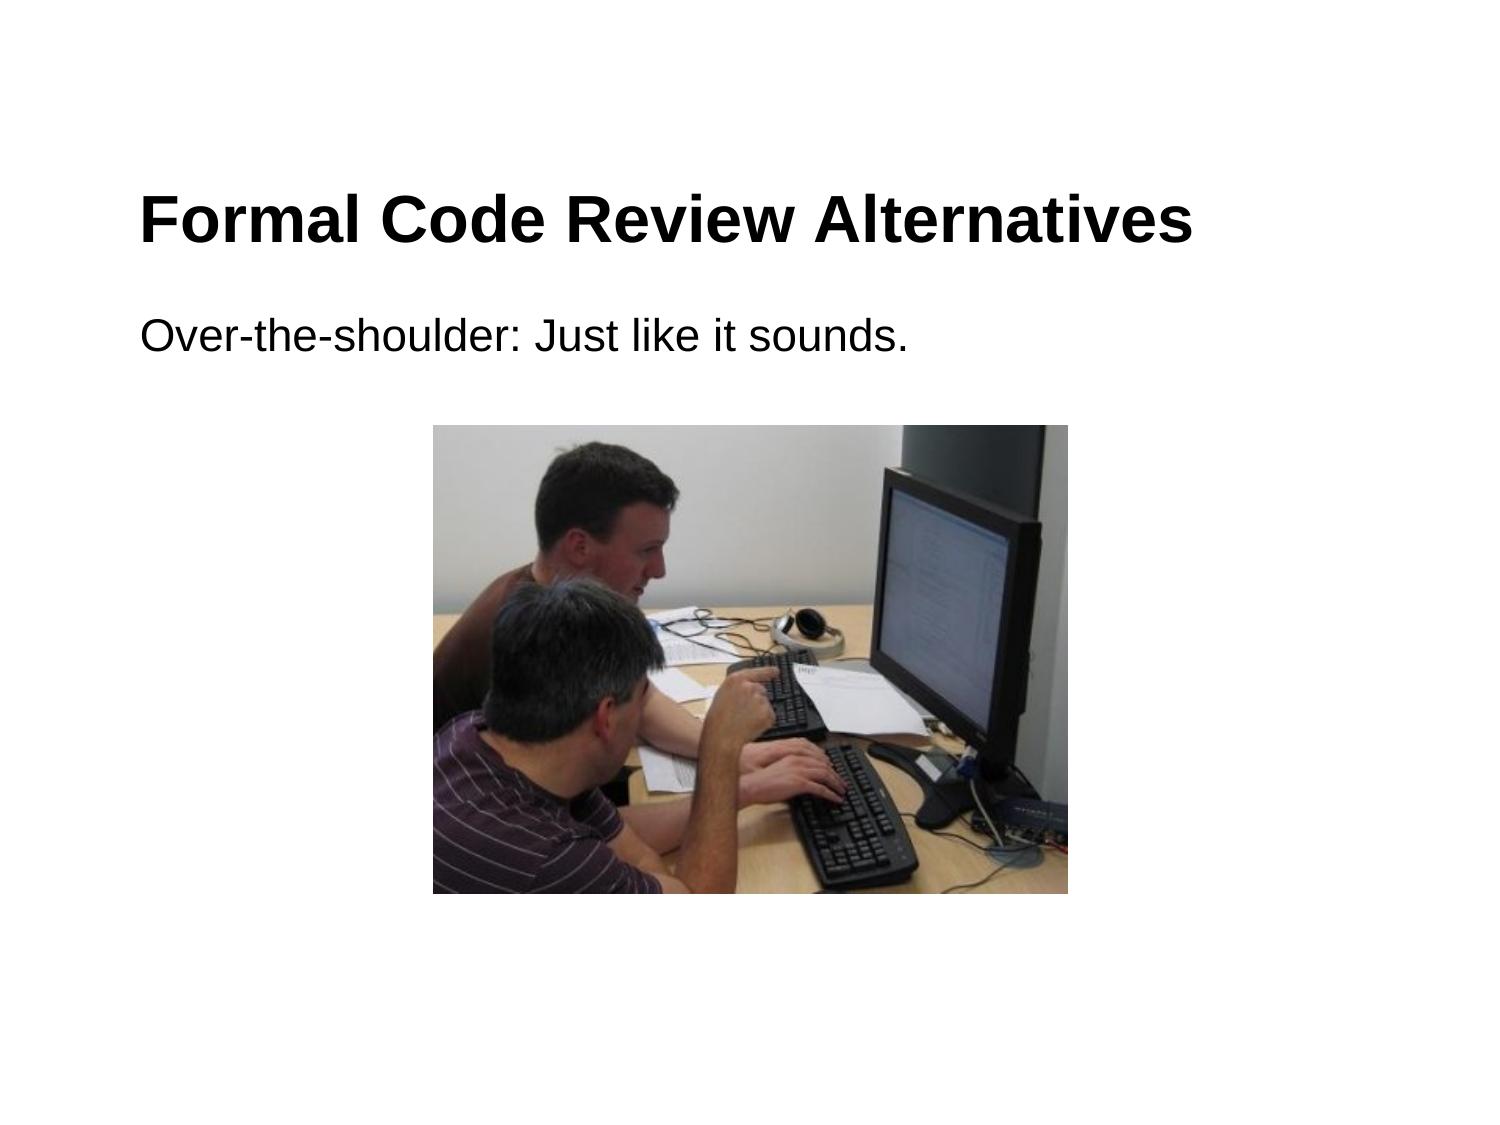

# Formal Code Review Alternatives Over-the-shoulder: Just like it sounds.